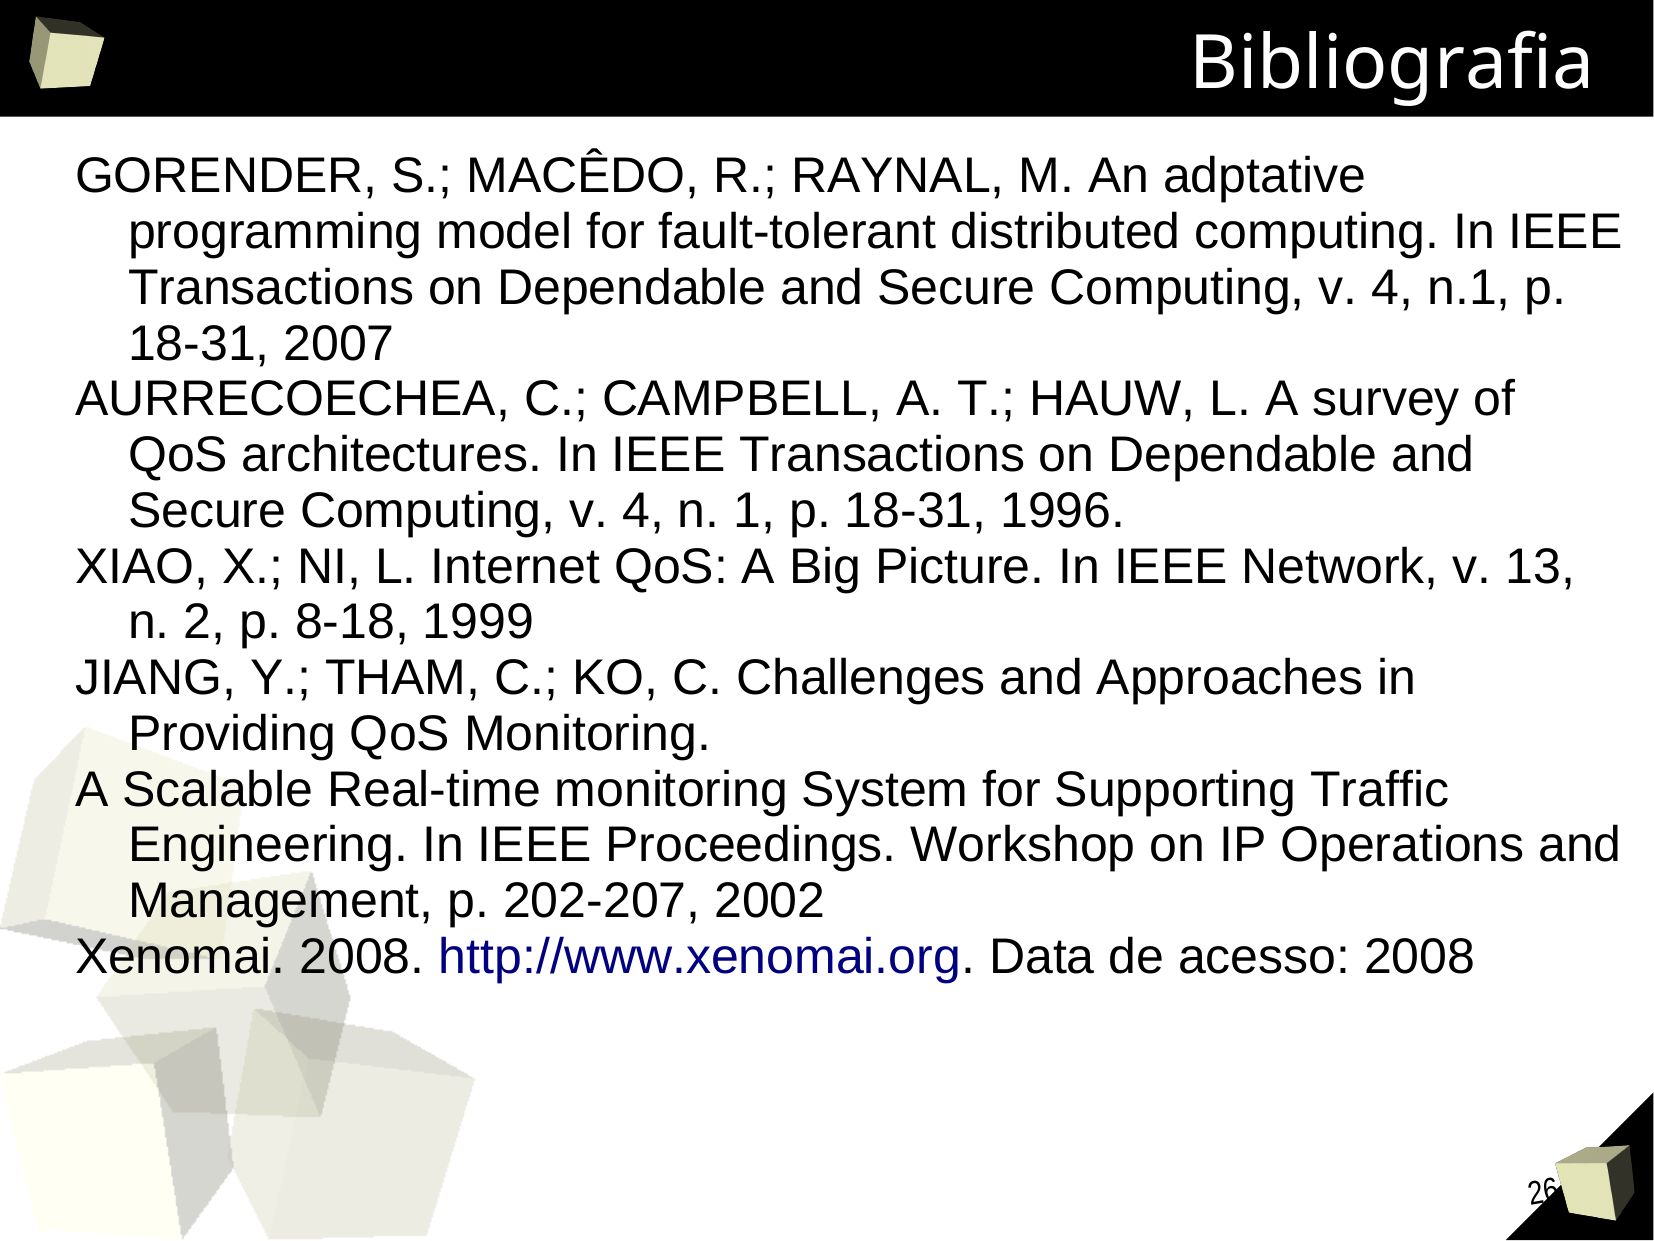

# Bibliografia
GORENDER, S.; MACÊDO, R.; RAYNAL, M. An adptative programming model for fault-tolerant distributed computing. In IEEE Transactions on Dependable and Secure Computing, v. 4, n.1, p. 18-31, 2007
AURRECOECHEA, C.; CAMPBELL, A. T.; HAUW, L. A survey of QoS architectures. In IEEE Transactions on Dependable and Secure Computing, v. 4, n. 1, p. 18-31, 1996.
XIAO, X.; NI, L. Internet QoS: A Big Picture. In IEEE Network, v. 13, n. 2, p. 8-18, 1999
JIANG, Y.; THAM, C.; KO, C. Challenges and Approaches in Providing QoS Monitoring.
A Scalable Real-time monitoring System for Supporting Traffic Engineering. In IEEE Proceedings. Workshop on IP Operations and Management, p. 202-207, 2002
Xenomai. 2008. http://www.xenomai.org. Data de acesso: 2008